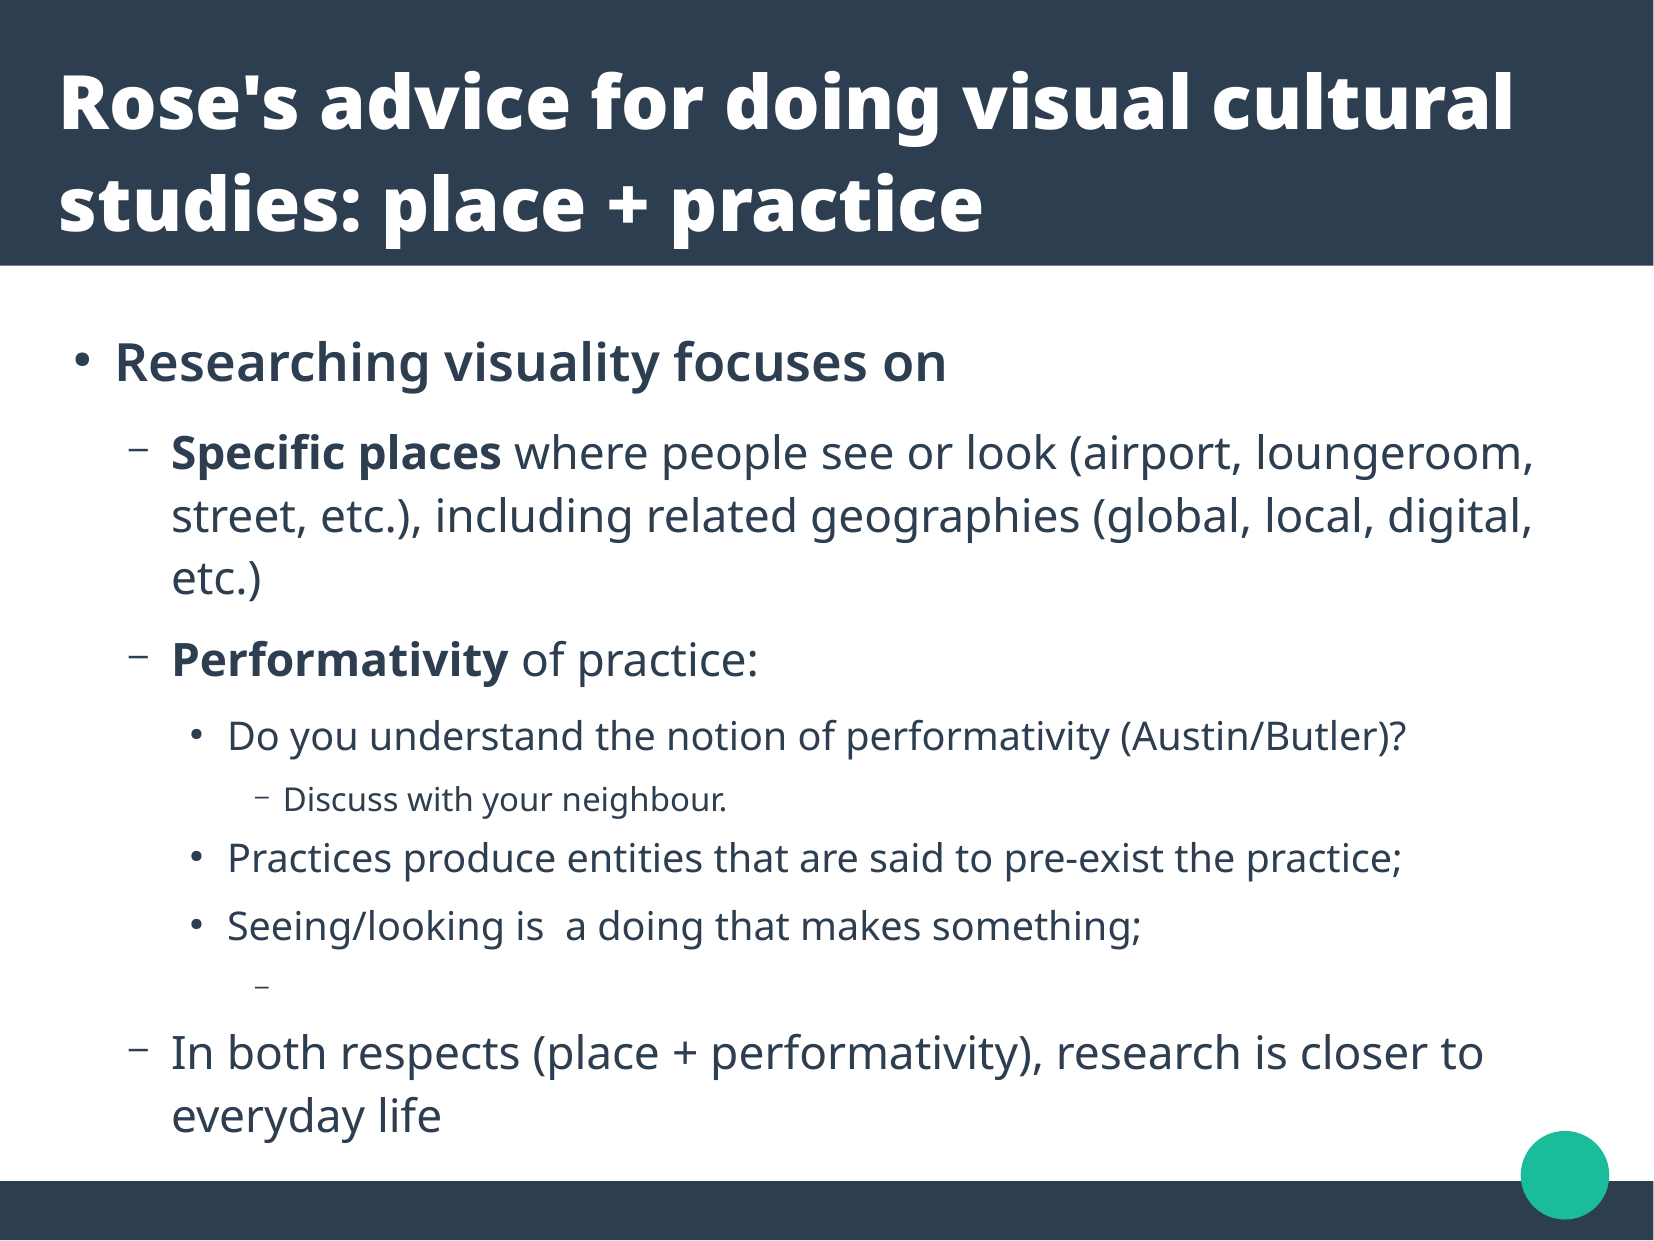

# Rose's advice for doing visual cultural studies: place + practice
Researching visuality focuses on
Specific places where people see or look (airport, loungeroom, street, etc.), including related geographies (global, local, digital, etc.)
Performativity of practice:
Do you understand the notion of performativity (Austin/Butler)?
Discuss with your neighbour.
Practices produce entities that are said to pre-exist the practice;
Seeing/looking is a doing that makes something;
In both respects (place + performativity), research is closer to everyday life